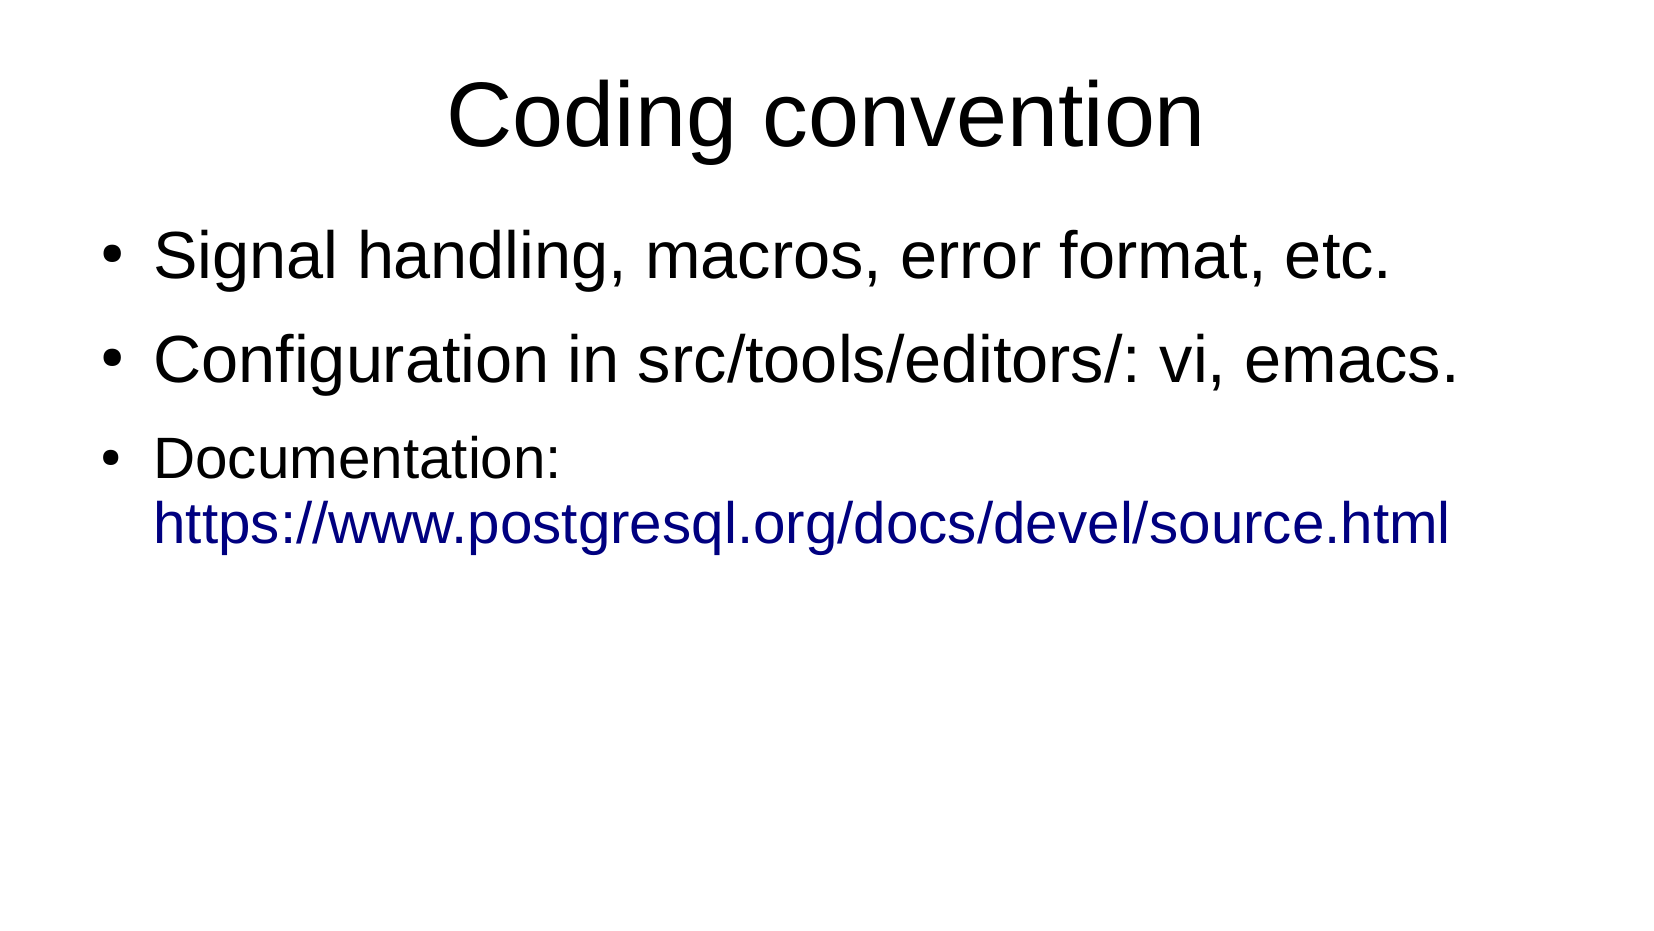

# Coding convention
Signal handling, macros, error format, etc.
Configuration in src/tools/editors/: vi, emacs.
Documentation:
https://www.postgresql.org/docs/devel/source.html